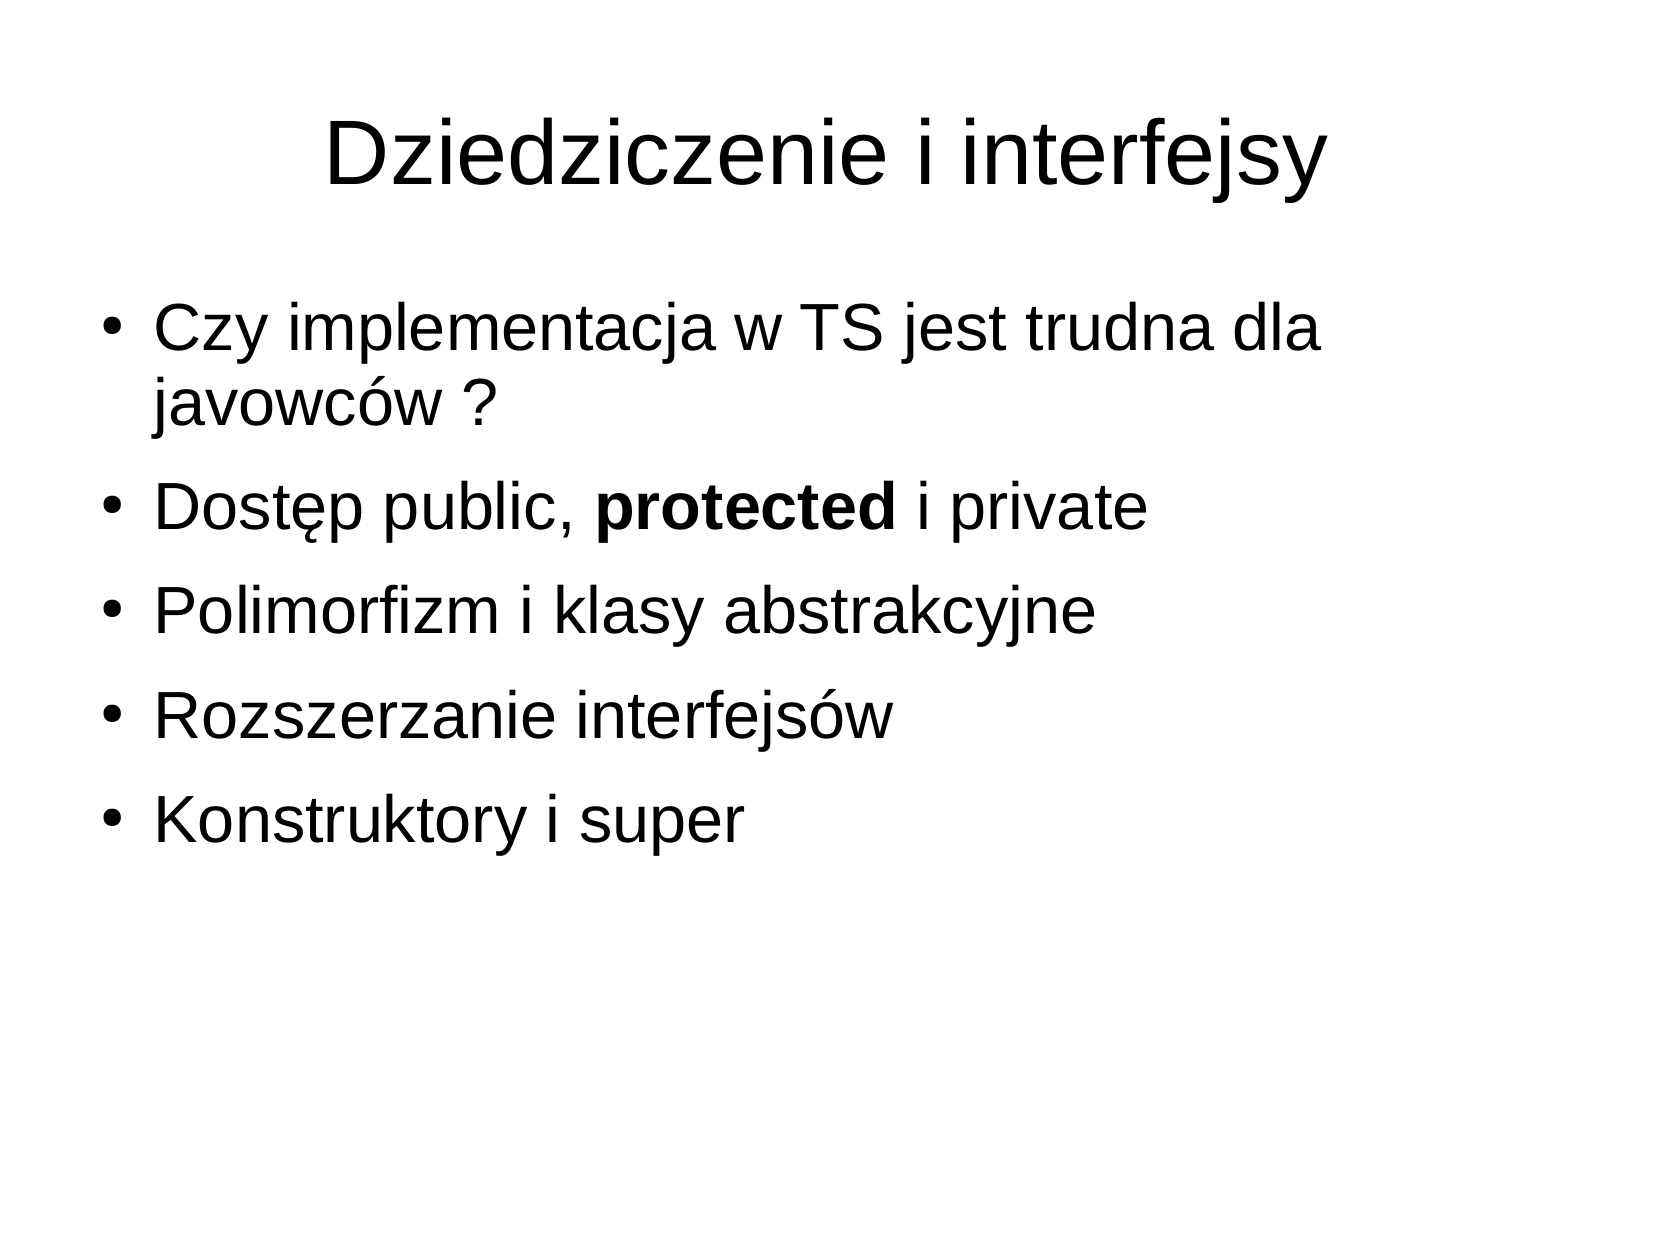

# Dziedziczenie i interfejsy
Czy implementacja w TS jest trudna dla javowców ?
Dostęp public, protected i private
Polimorfizm i klasy abstrakcyjne
Rozszerzanie interfejsów
Konstruktory i super